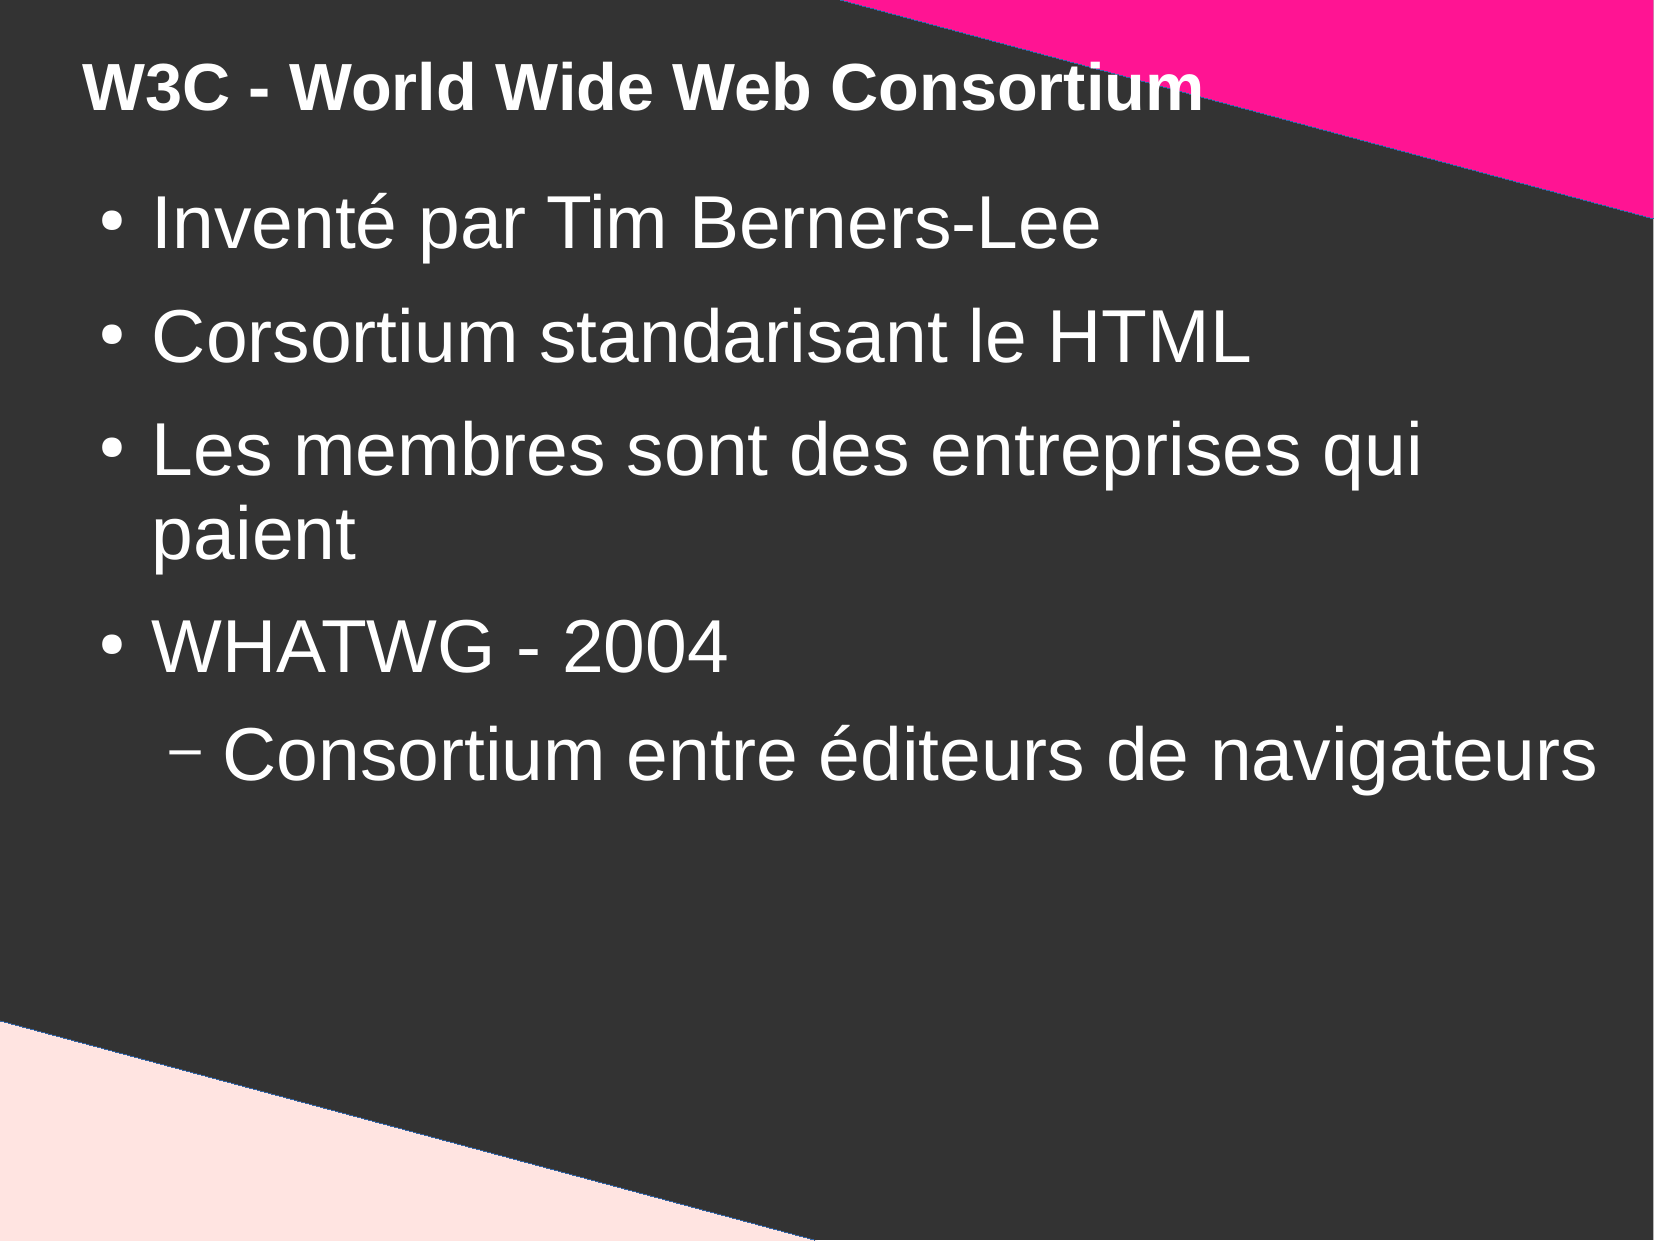

# W3C - World Wide Web Consortium
Inventé par Tim Berners-Lee
Corsortium standarisant le HTML
Les membres sont des entreprises qui paient
WHATWG - 2004
Consortium entre éditeurs de navigateurs